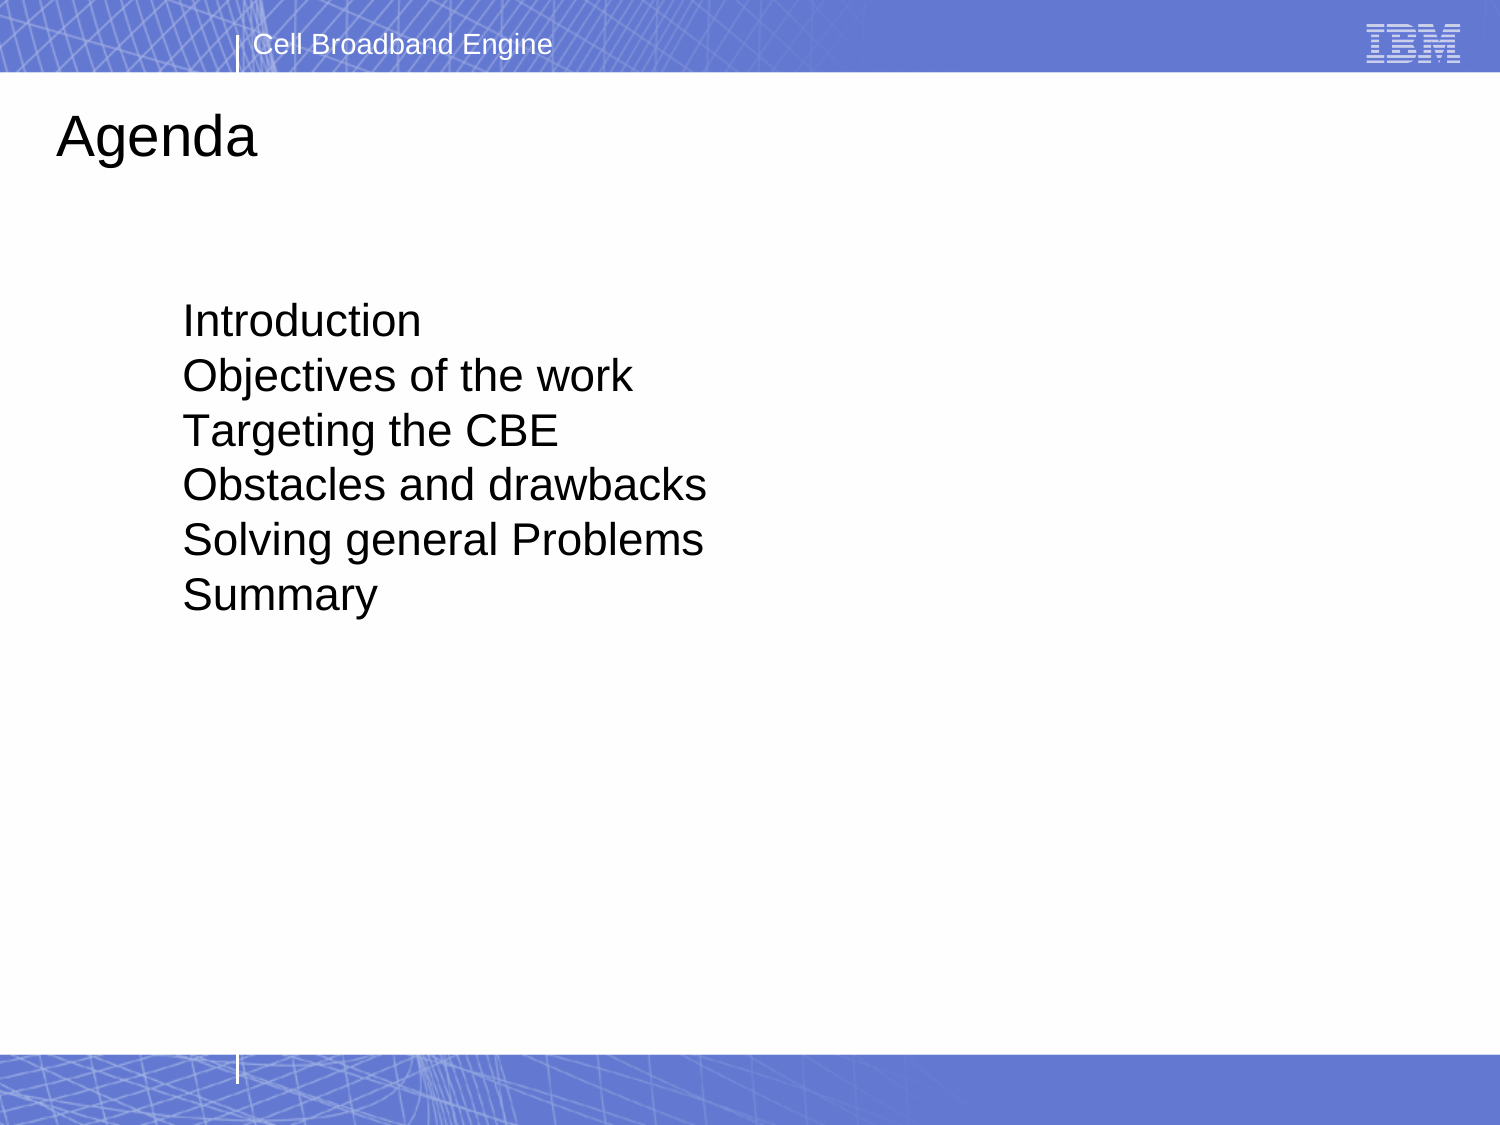

# Agenda
Introduction
Objectives of the work
Targeting the CBE
Obstacles and drawbacks
Solving general Problems
Summary